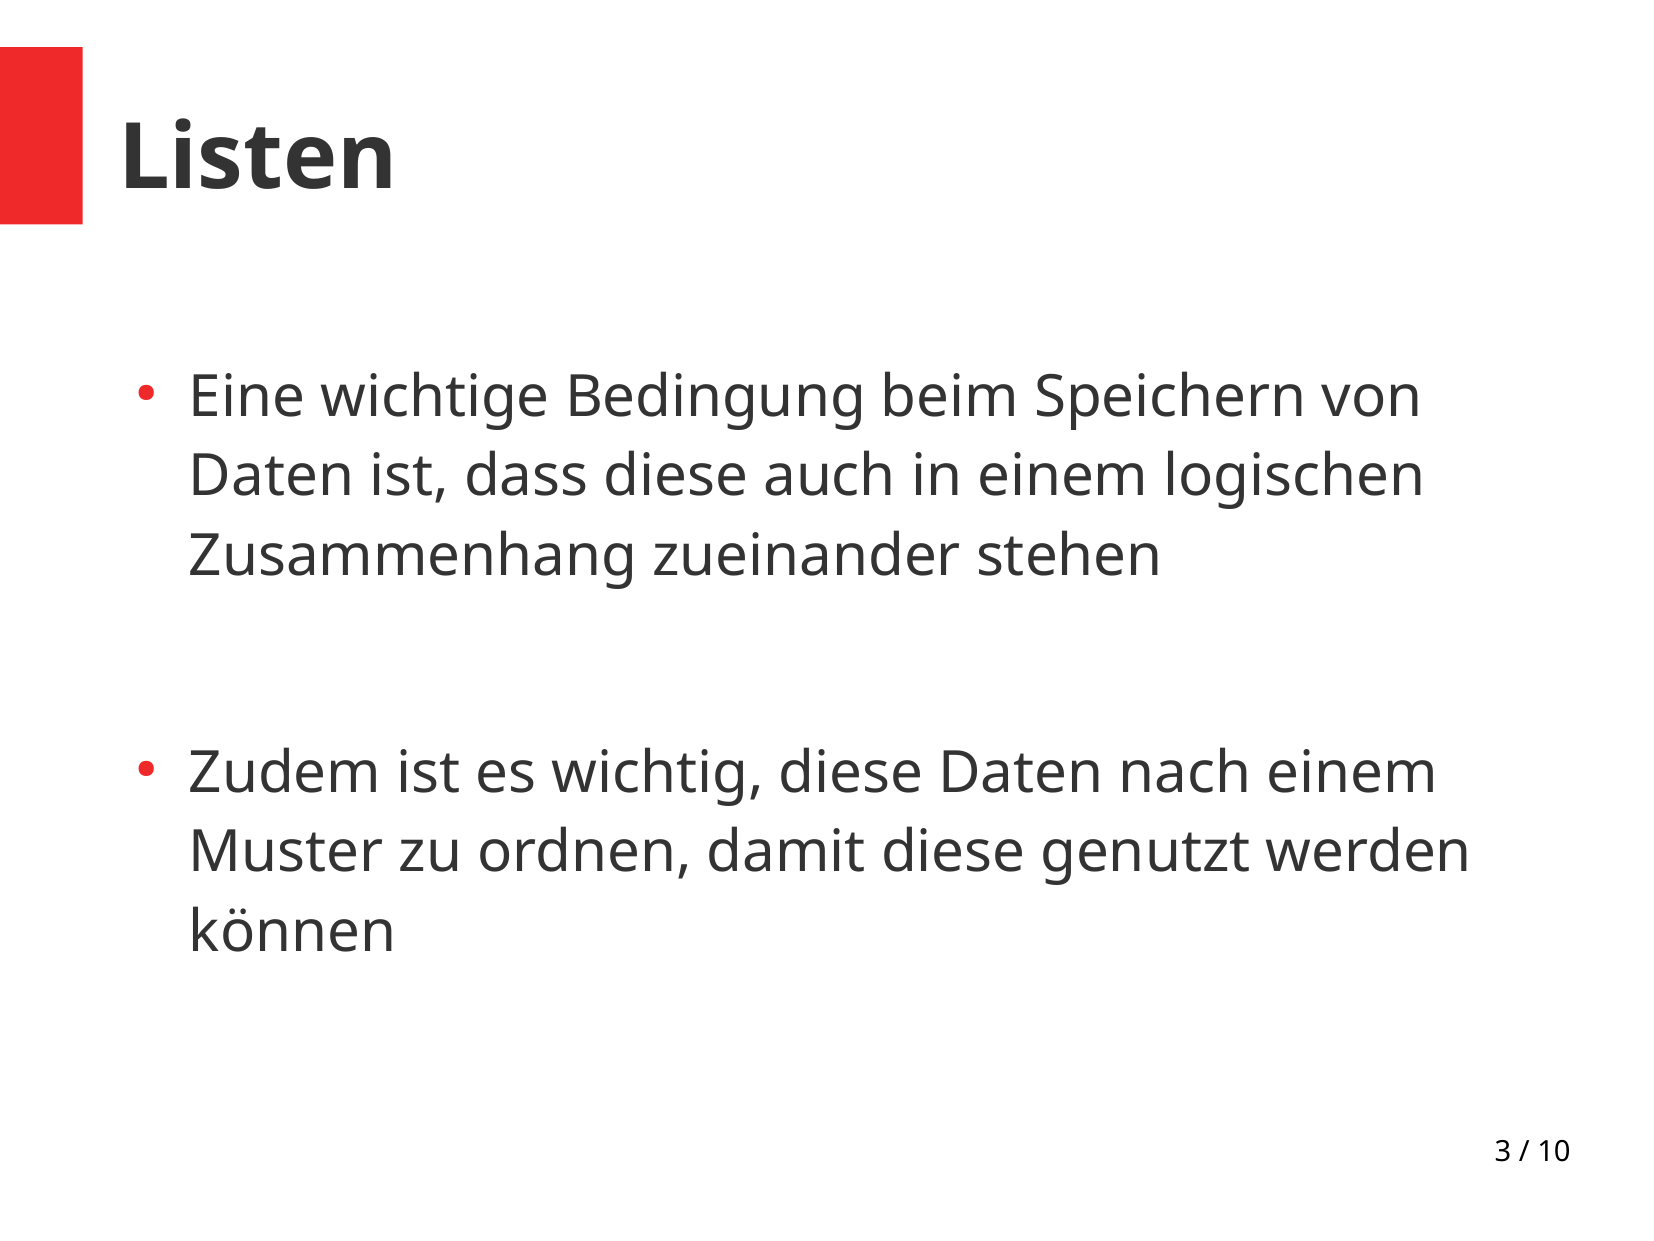

# Listen
Eine wichtige Bedingung beim Speichern von Daten ist, dass diese auch in einem logischen Zusammenhang zueinander stehen
Zudem ist es wichtig, diese Daten nach einem Muster zu ordnen, damit diese genutzt werden können
3